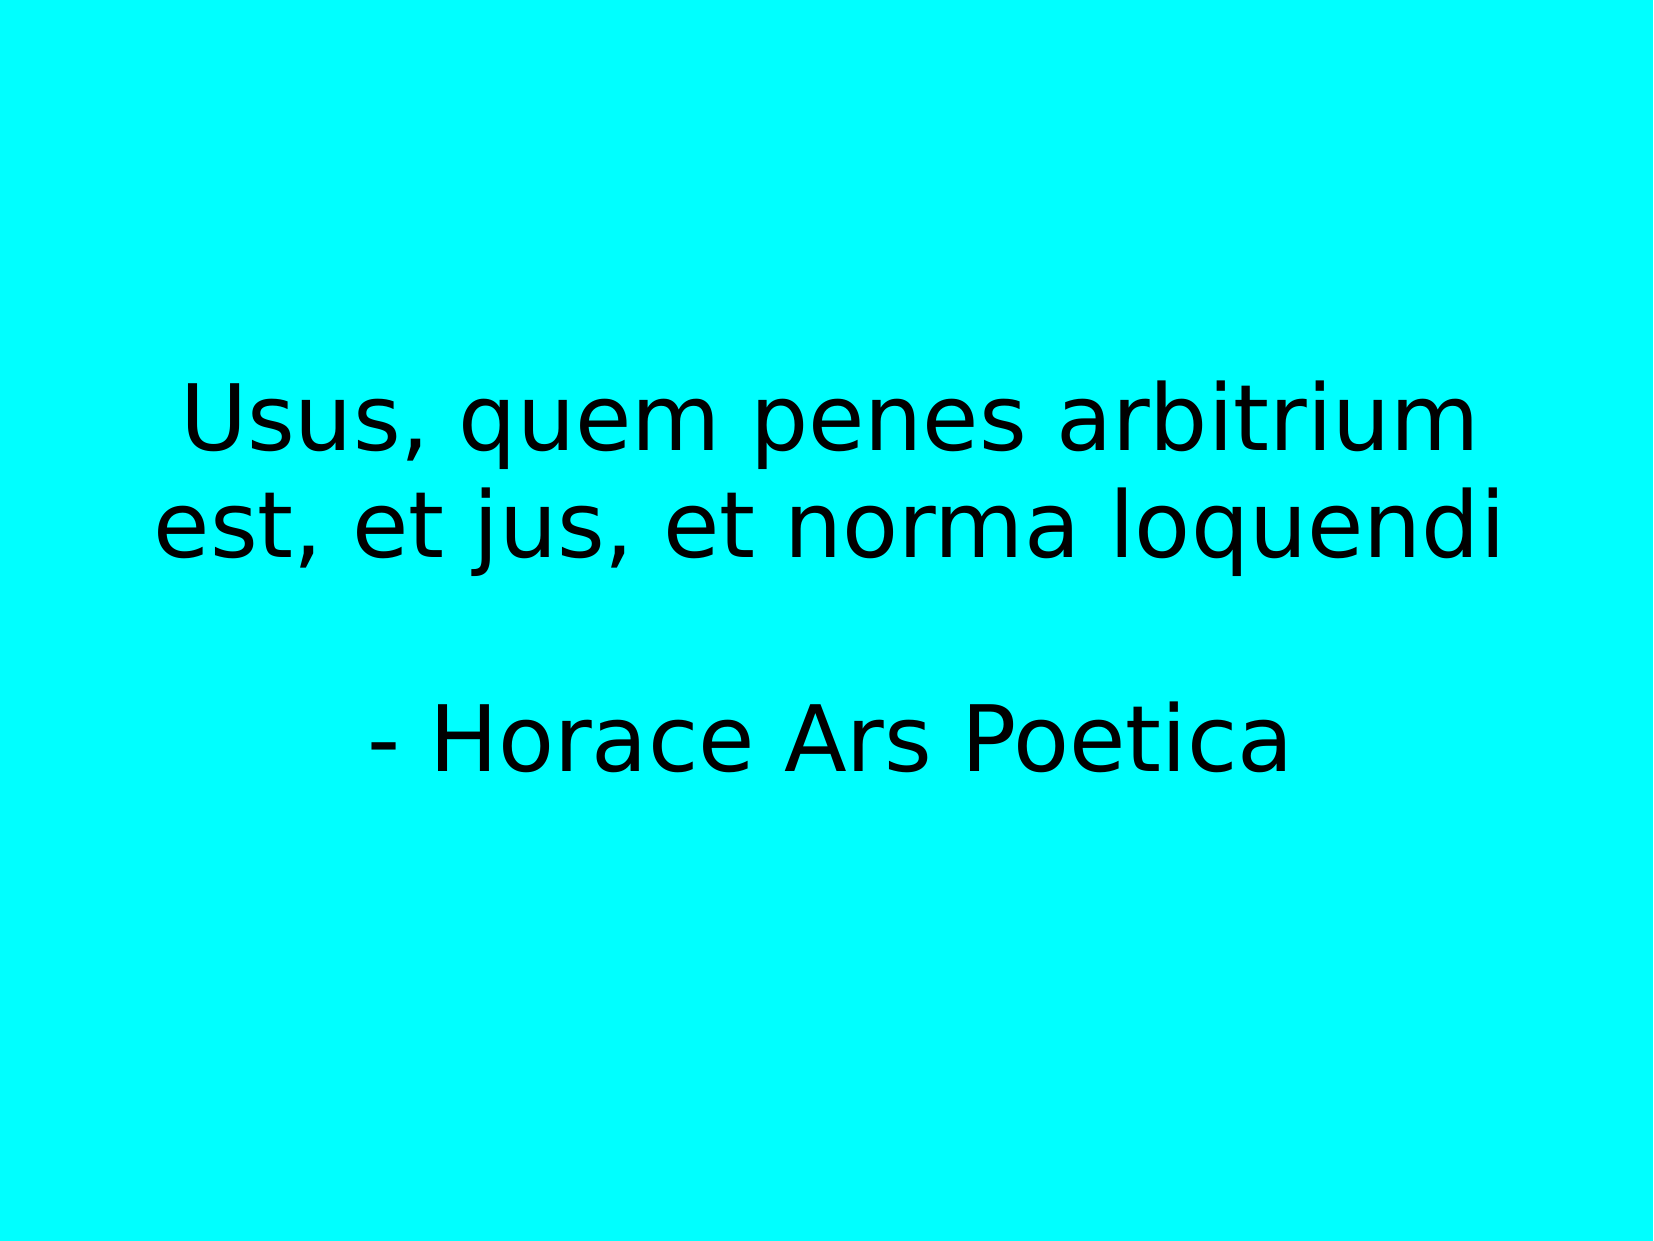

# Usus, quem penes arbitrium est, et jus, et norma loquendi - Horace Ars Poetica